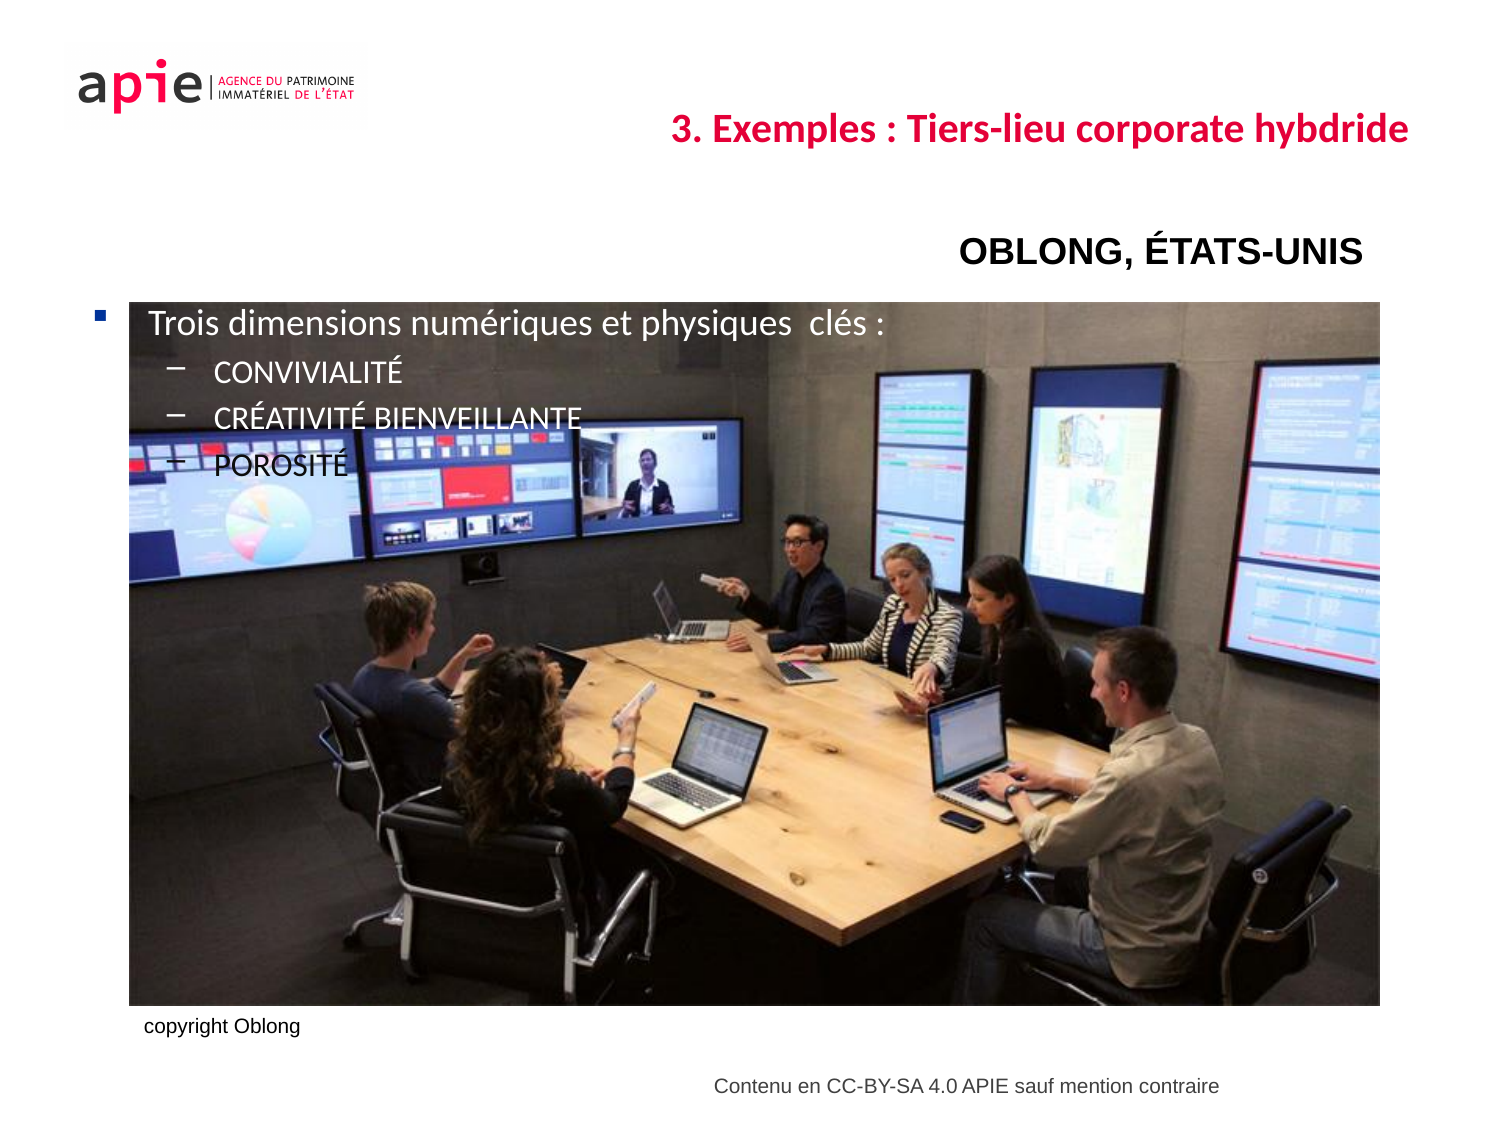

3. Exemples : Tiers-lieu corporate hybdride
OBLONG, ÉTATS-UNIS
# Trois dimensions numériques et physiques clés :
CONVIVIALITÉ
CRÉATIVITÉ BIENVEILLANTE
POROSITÉ
copyright Oblong